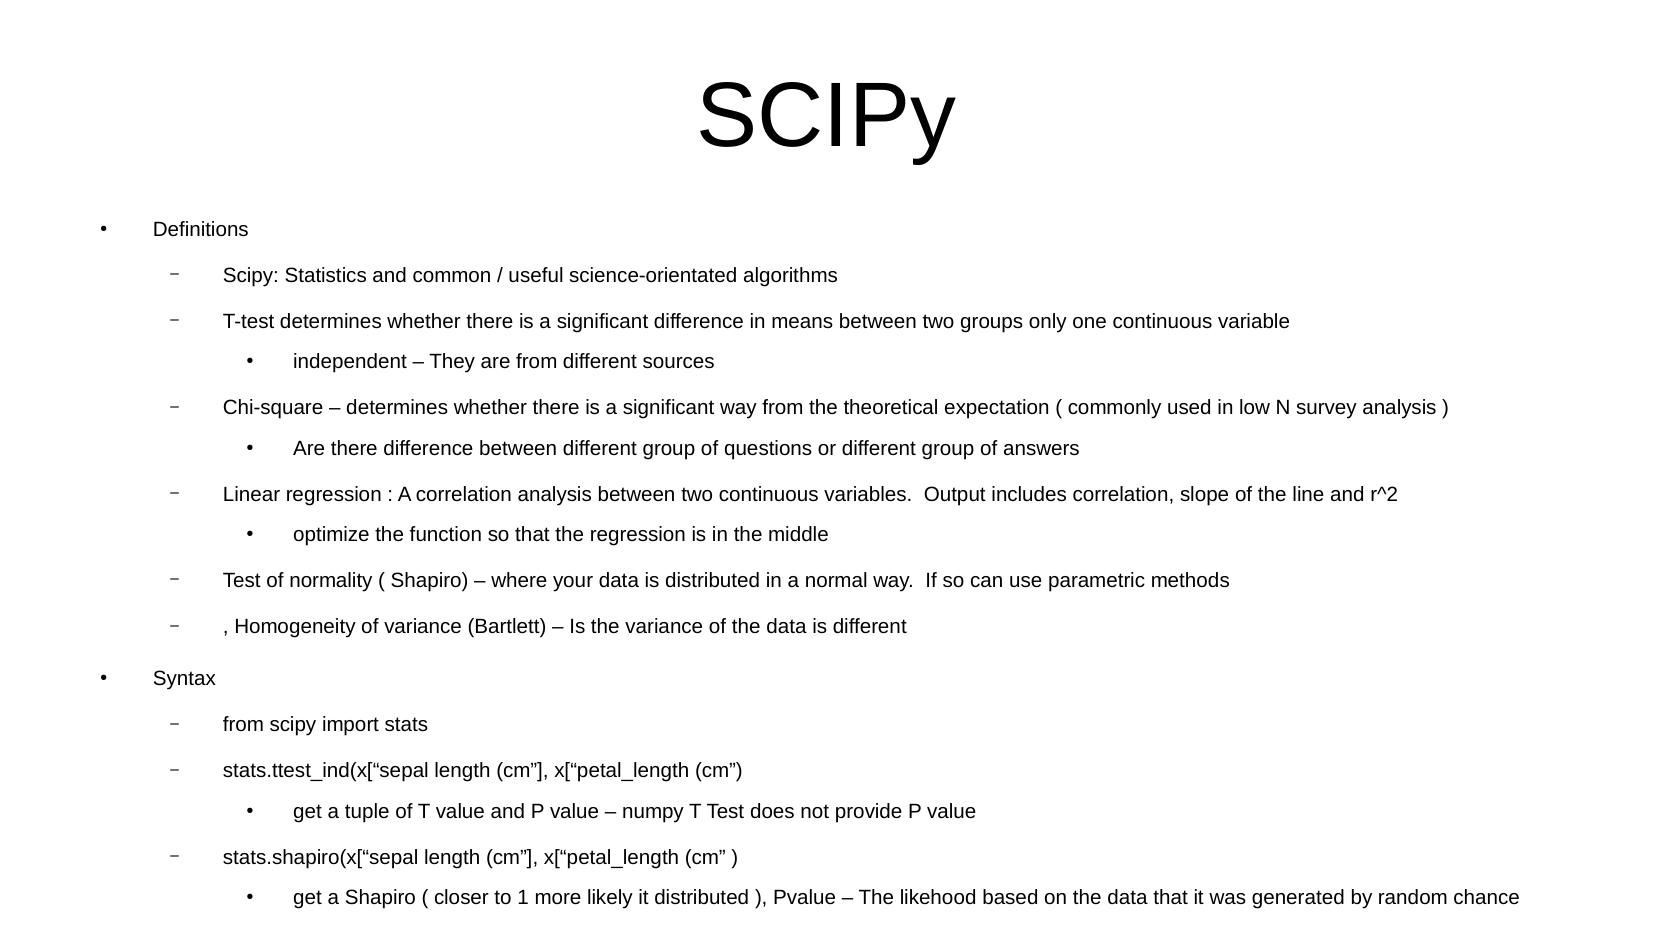

# SCIPy
Definitions
Scipy: Statistics and common / useful science-orientated algorithms
T-test determines whether there is a significant difference in means between two groups only one continuous variable
independent – They are from different sources
Chi-square – determines whether there is a significant way from the theoretical expectation ( commonly used in low N survey analysis )
Are there difference between different group of questions or different group of answers
Linear regression : A correlation analysis between two continuous variables. Output includes correlation, slope of the line and r^2
optimize the function so that the regression is in the middle
Test of normality ( Shapiro) – where your data is distributed in a normal way. If so can use parametric methods
, Homogeneity of variance (Bartlett) – Is the variance of the data is different
Syntax
from scipy import stats
stats.ttest_ind(x[“sepal length (cm”], x[“petal_length (cm”)
get a tuple of T value and P value – numpy T Test does not provide P value
stats.shapiro(x[“sepal length (cm”], x[“petal_length (cm” )
get a Shapiro ( closer to 1 more likely it distributed ), Pvalue – The likehood based on the data that it was generated by random chance